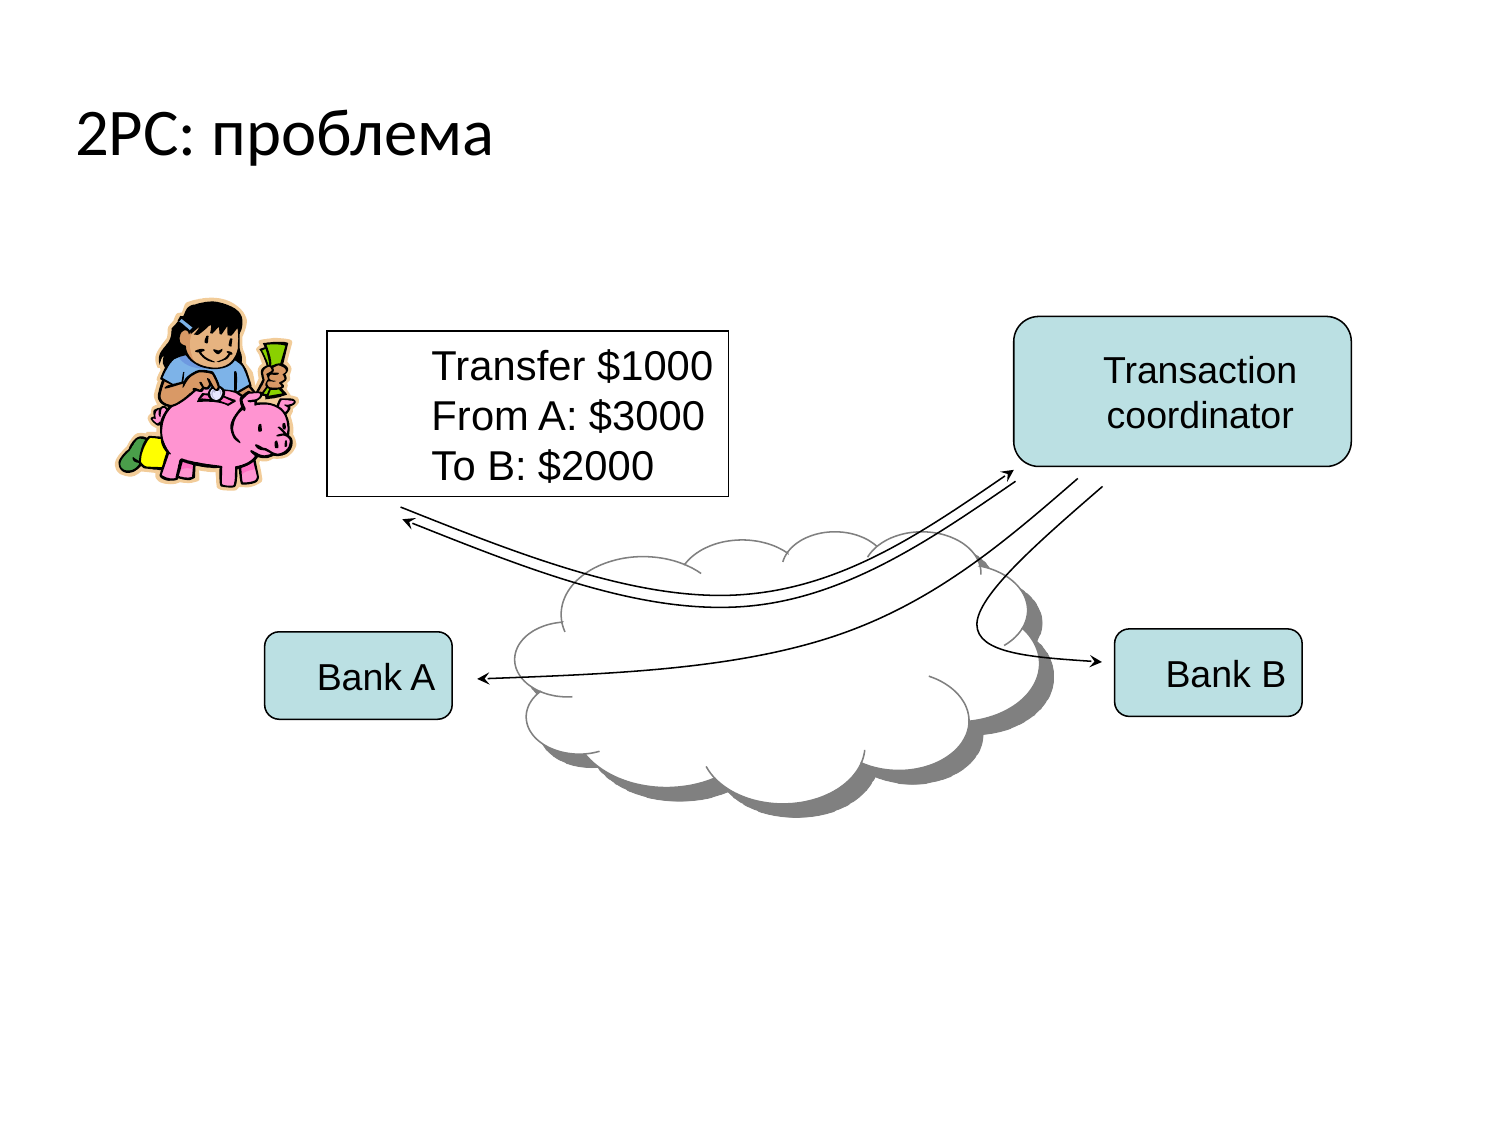

# 2PC: проблема
Transaction
coordinator
Transfer $1000
From A: $3000
To B: $2000
Bank B
Bank A